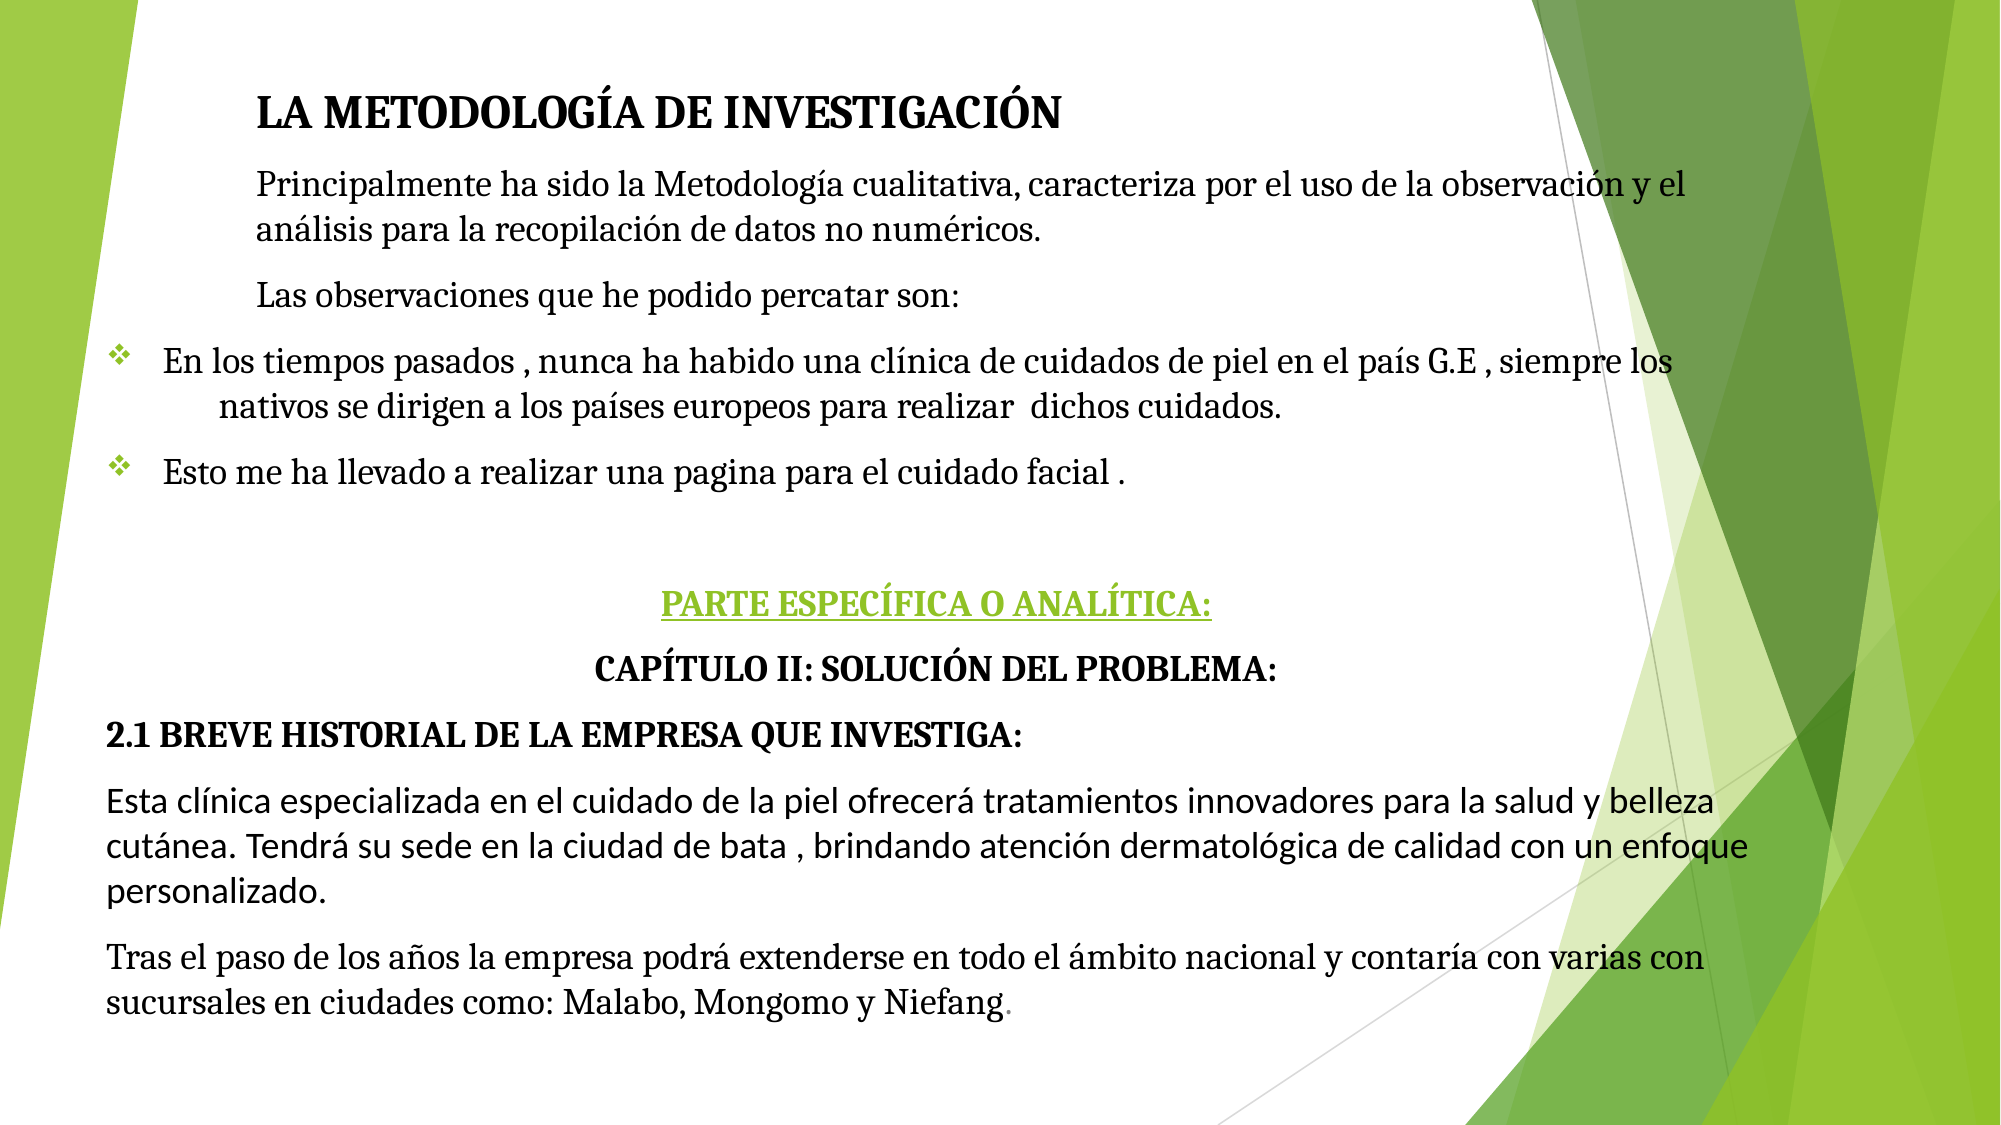

# LA METODOLOGÍA DE INVESTIGACIÓN
Principalmente ha sido la Metodología cualitativa, caracteriza por el uso de la observación y el análisis para la recopilación de datos no numéricos.
Las observaciones que he podido percatar son:
En los tiempos pasados , nunca ha habido una clínica de cuidados de piel en el país G.E , siempre los nativos se dirigen a los países europeos para realizar dichos cuidados.
Esto me ha llevado a realizar una pagina para el cuidado facial .
PARTE ESPECÍFICA O ANALÍTICA:
CAPÍTULO II: SOLUCIÓN DEL PROBLEMA:
2.1 BREVE HISTORIAL DE LA EMPRESA QUE INVESTIGA:
Esta clínica especializada en el cuidado de la piel ofrecerá tratamientos innovadores para la salud y belleza cutánea. Tendrá su sede en la ciudad de bata , brindando atención dermatológica de calidad con un enfoque personalizado.
Tras el paso de los años la empresa podrá extenderse en todo el ámbito nacional y contaría con varias con sucursales en ciudades como: Malabo, Mongomo y Niefang.